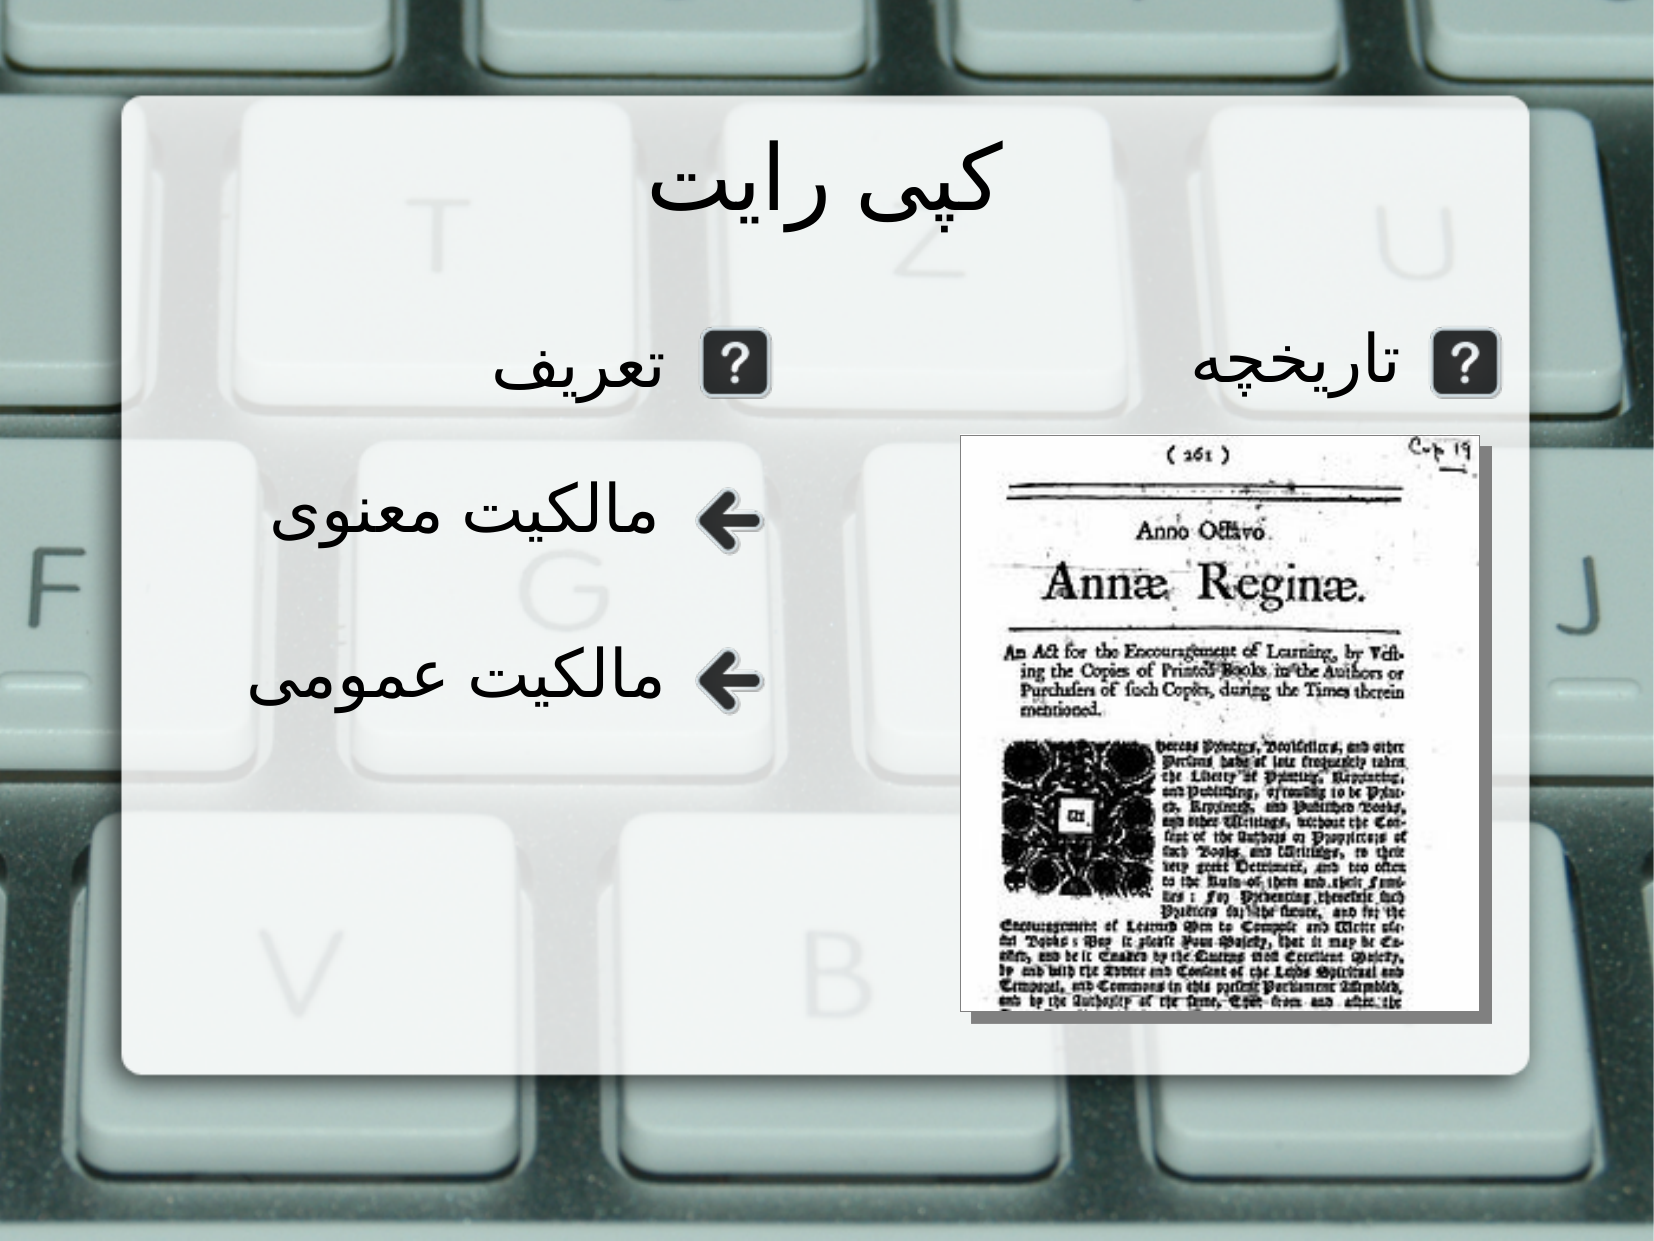

# کپی رایت
تاریخچه
تعریف
مالکیت معنوی
مالکیت عمومی